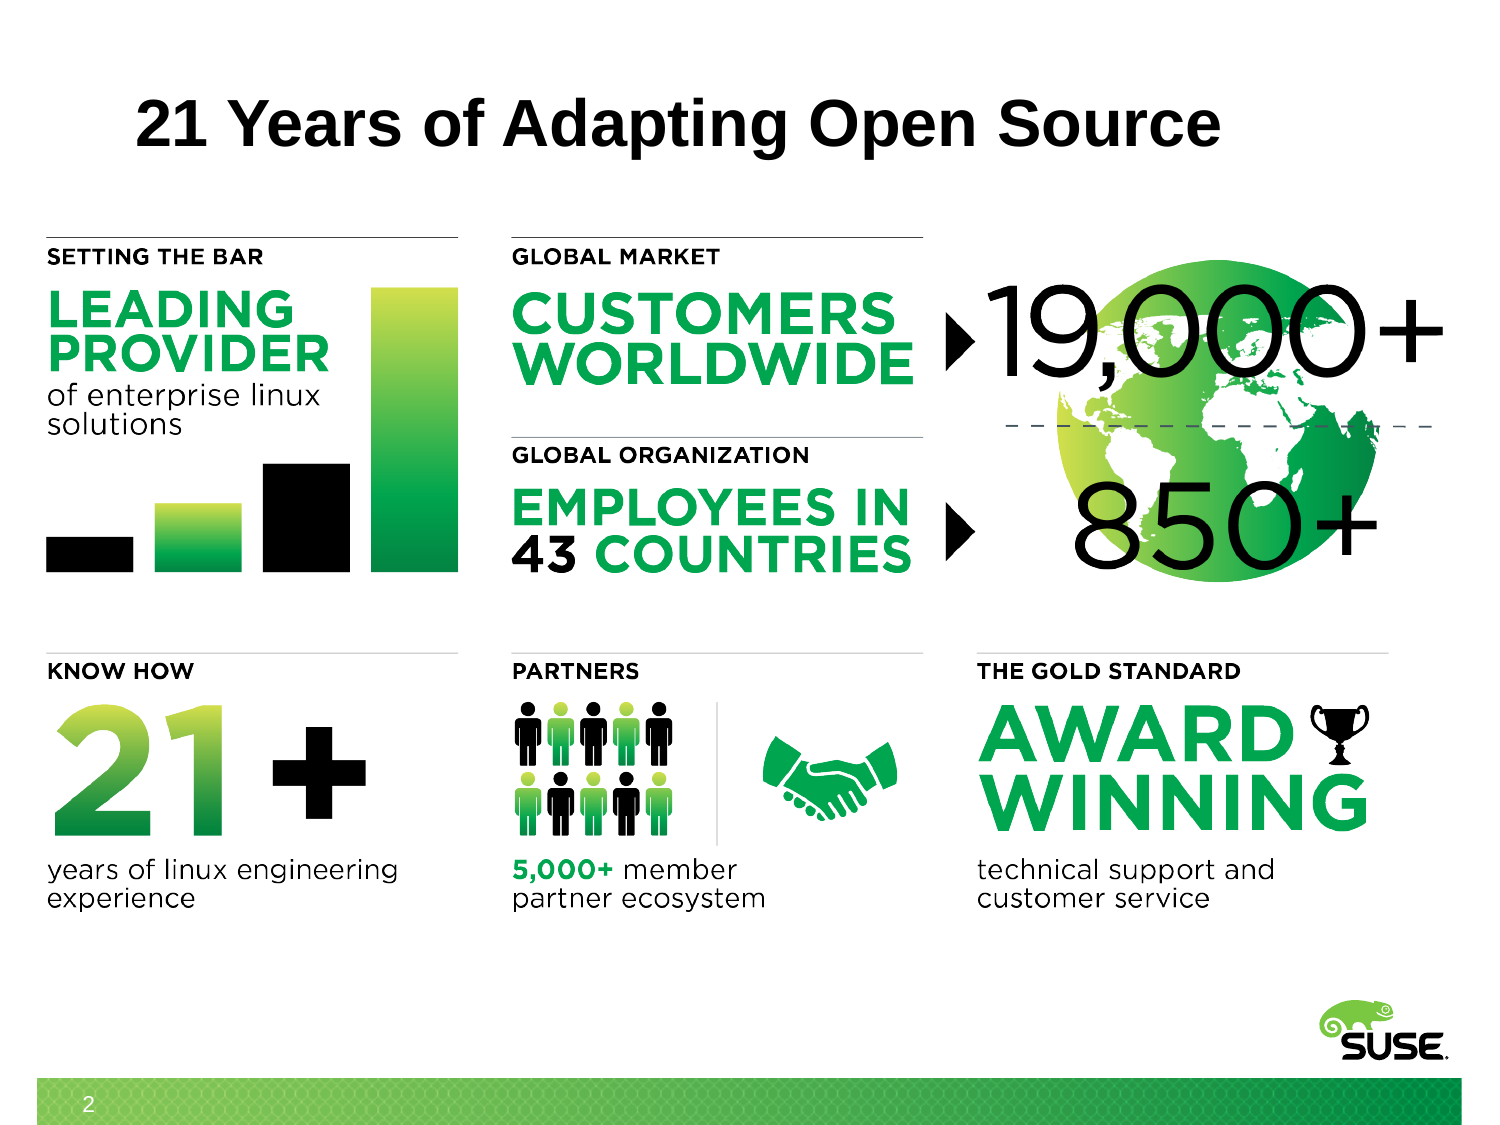

# 21 Years of Adapting Open Source